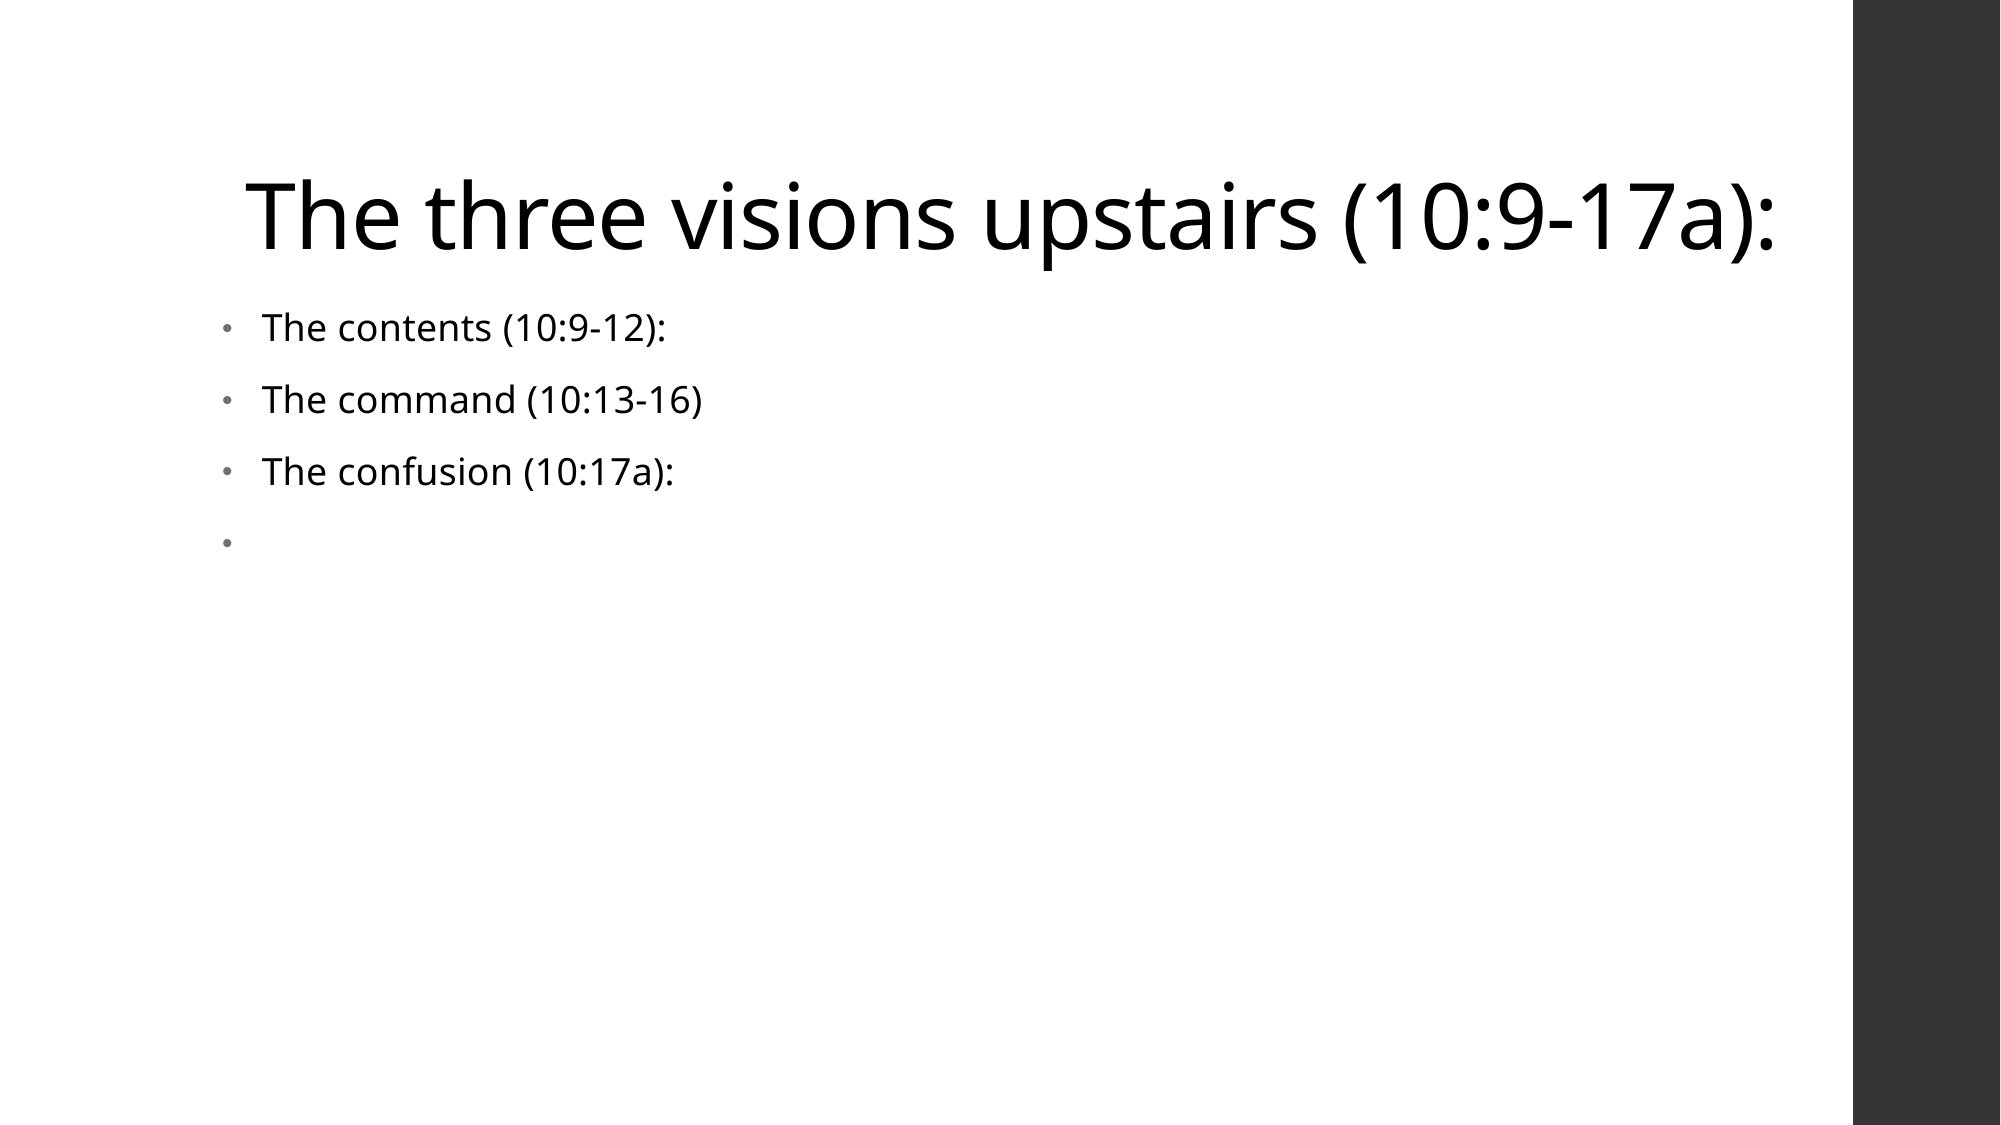

# The three visions upstairs (10:9-17a):
 The contents (10:9-12):
 The command (10:13-16)
 The confusion (10:17a):